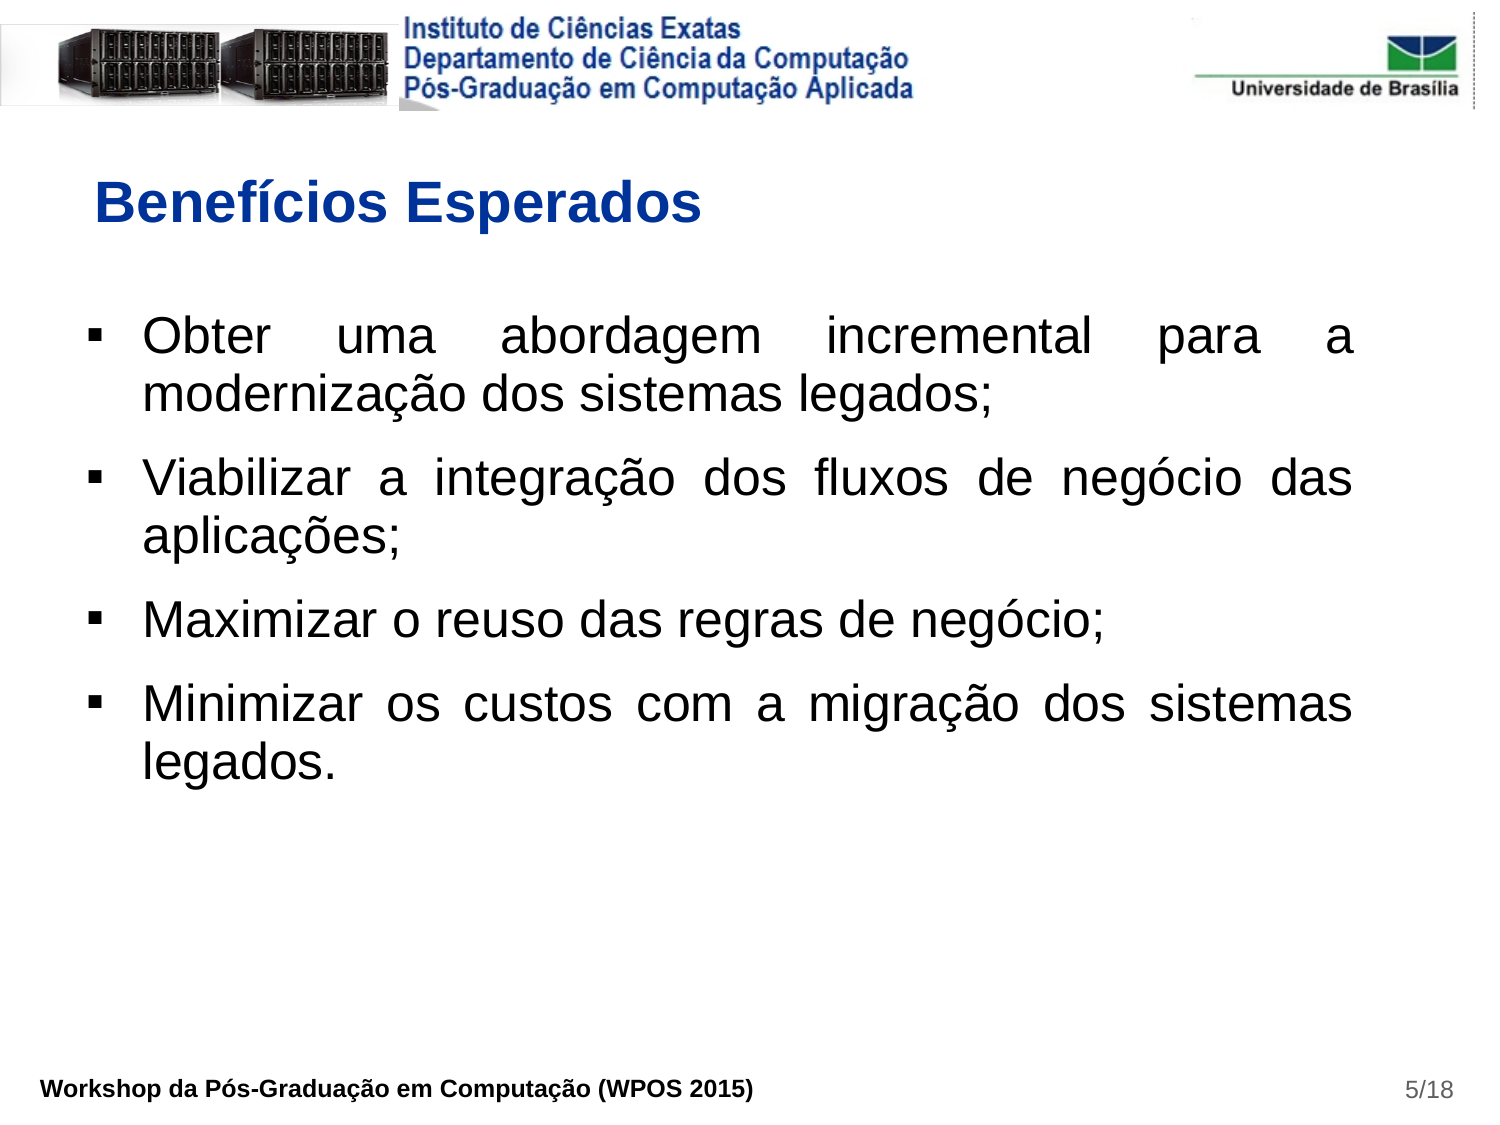

# Benefícios Esperados
Obter uma abordagem incremental para a modernização dos sistemas legados;
Viabilizar a integração dos fluxos de negócio das aplicações;
Maximizar o reuso das regras de negócio;
Minimizar os custos com a migração dos sistemas legados.
Workshop da Pós-Graduação em Computação (WPOS 2015)